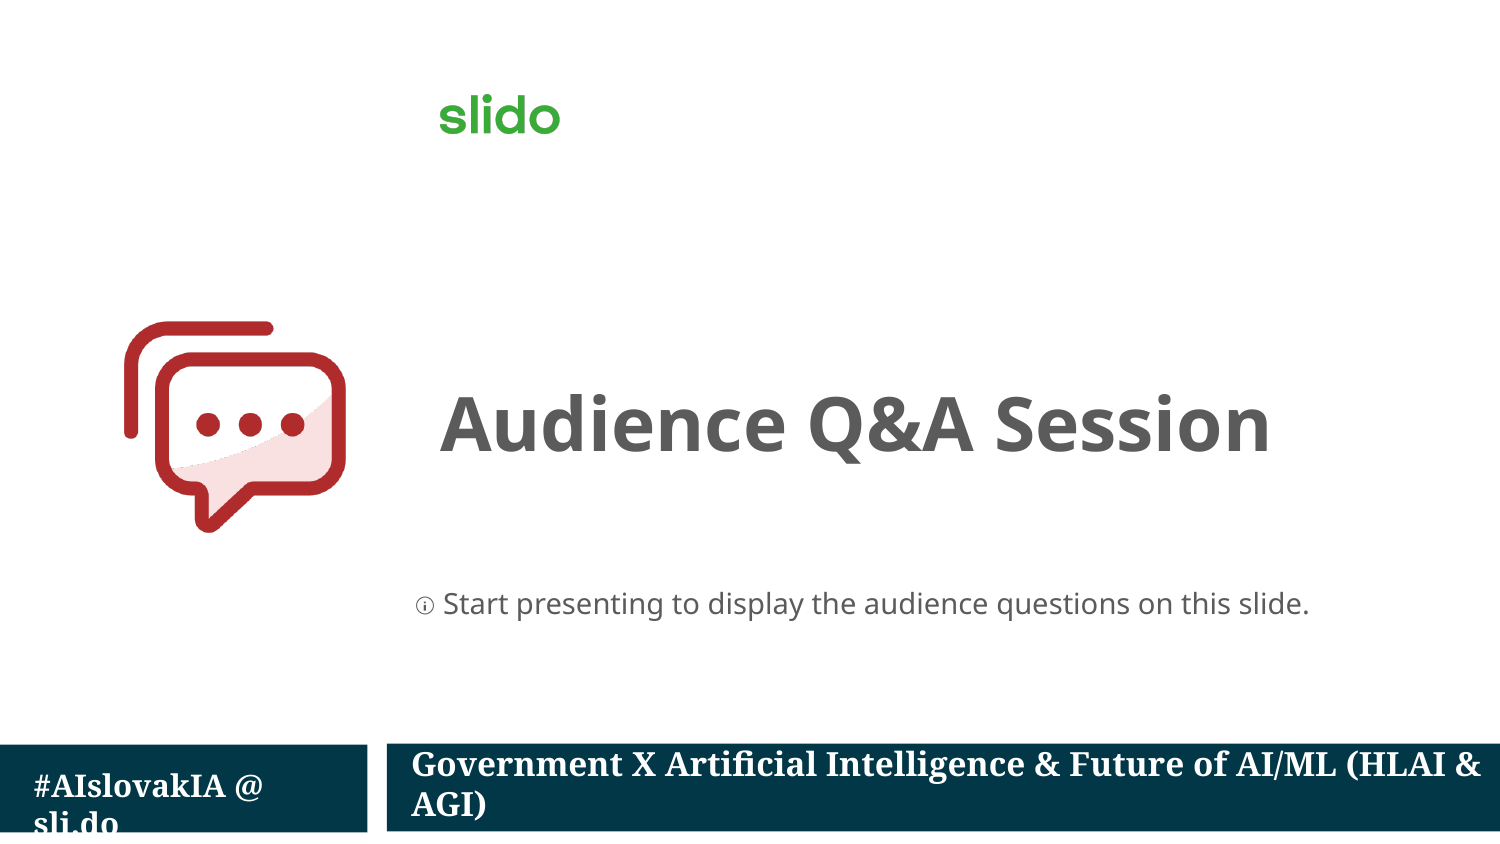

Audience Q&A Session
ⓘ Start presenting to display the audience questions on this slide.
Government X Artificial Intelligence & Future of AI/ML (HLAI & AGI)
#AIslovakIA @ sli.do